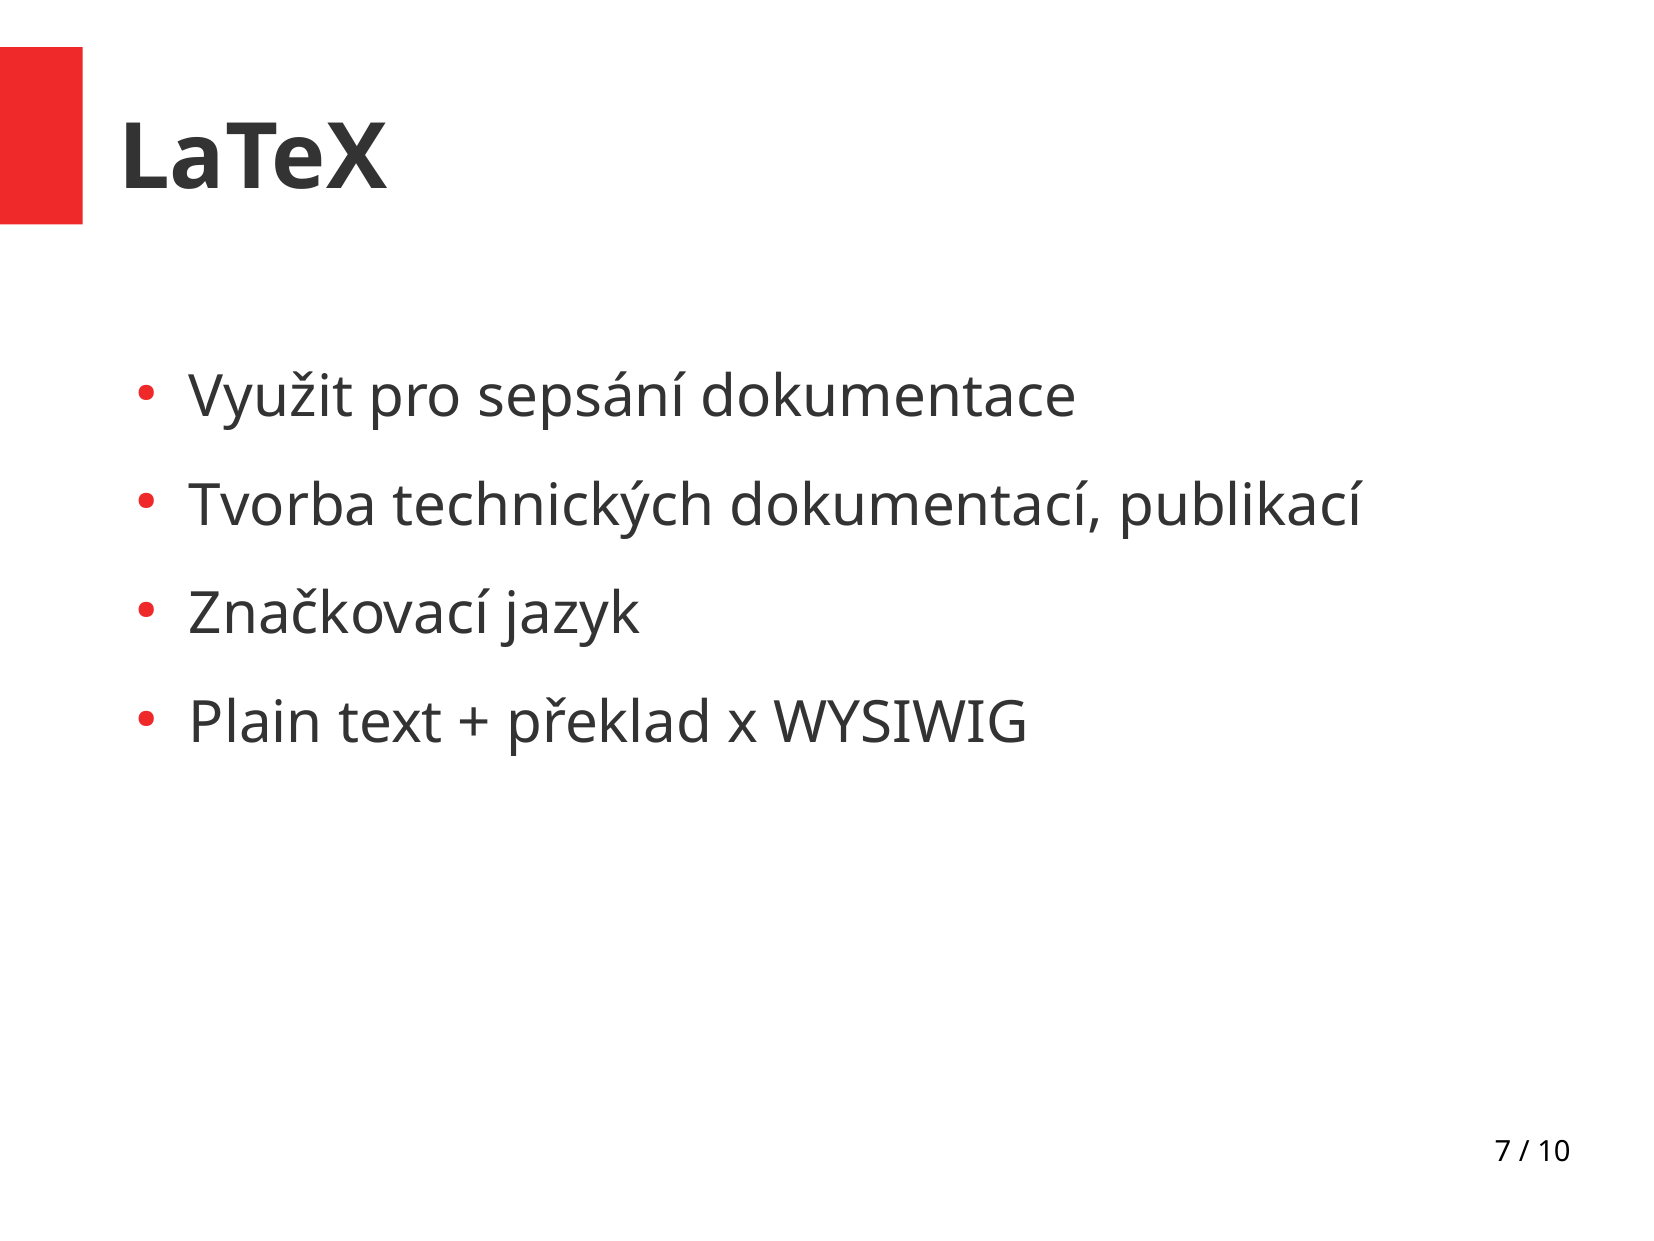

# LaTeX
Využit pro sepsání dokumentace
Tvorba technických dokumentací, publikací
Značkovací jazyk
Plain text + překlad x WYSIWIG
7